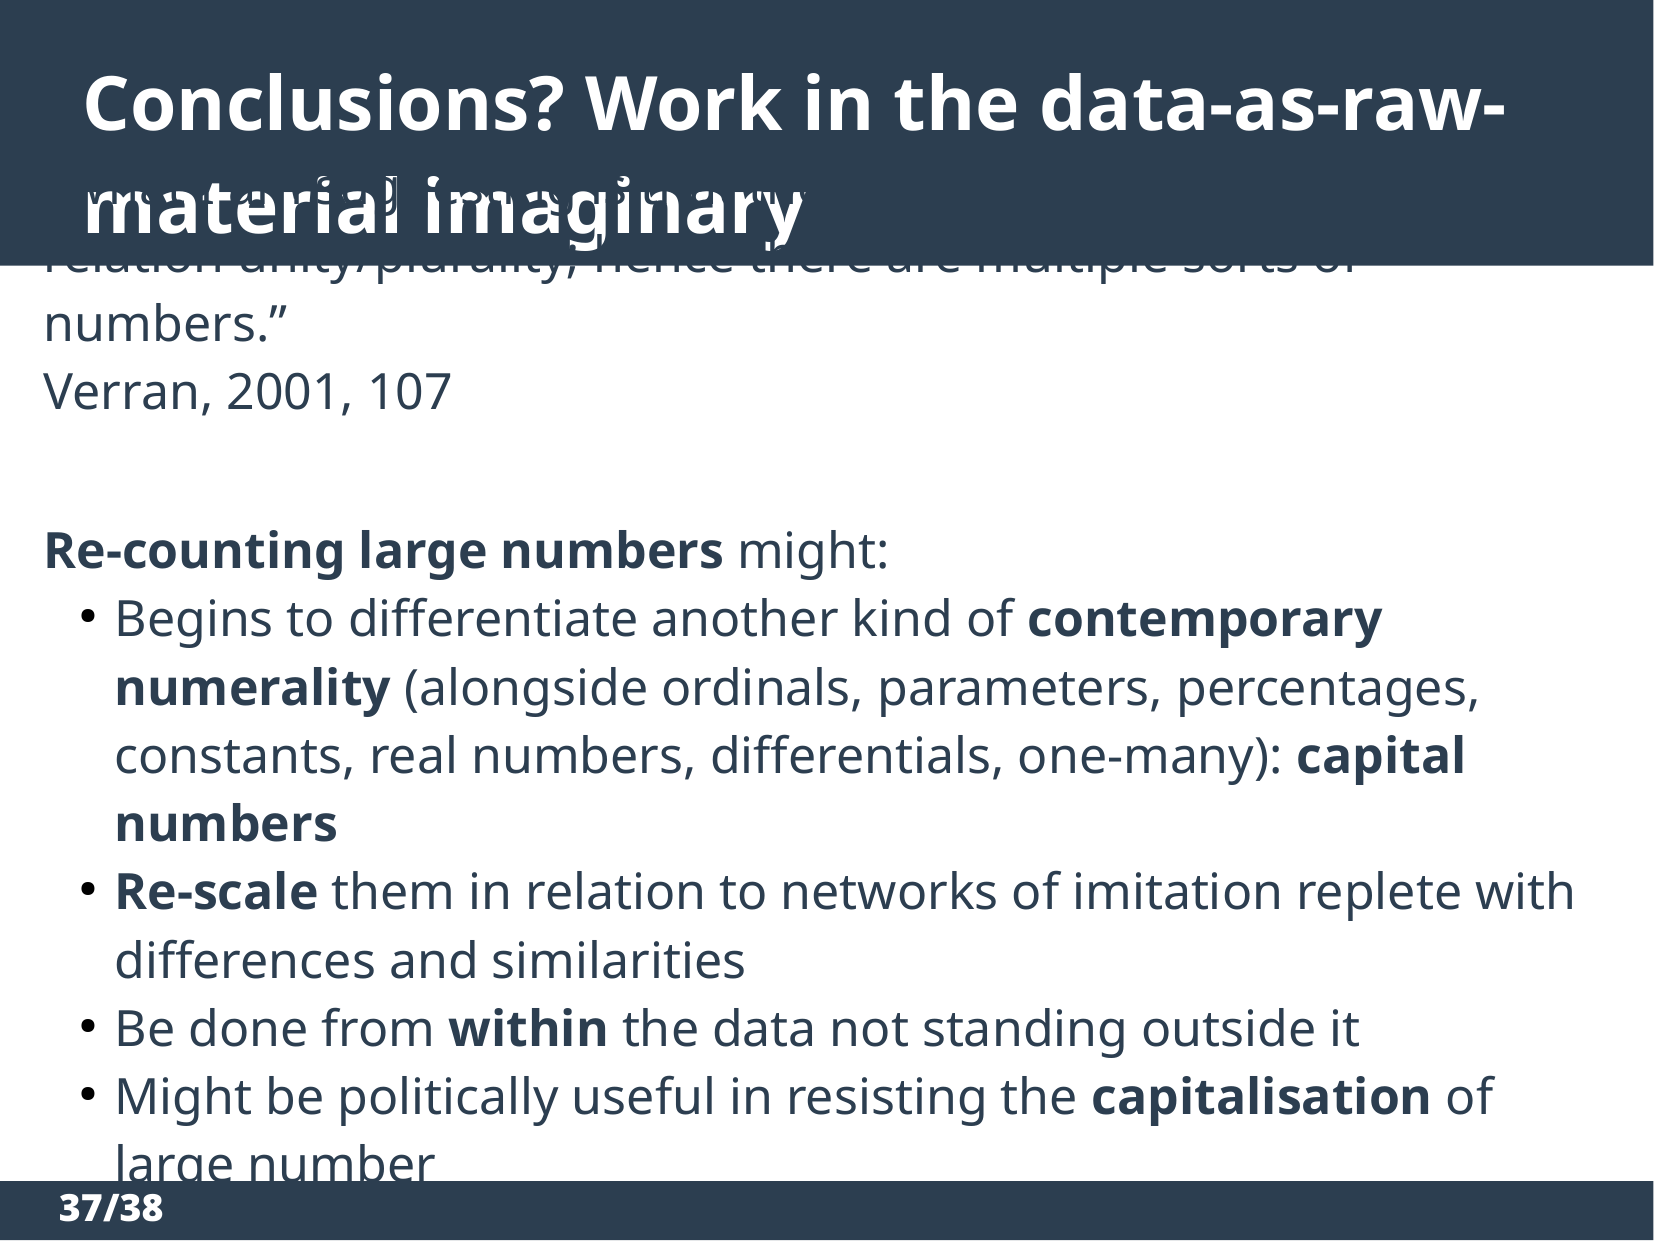

# Conclusions? Work in the data-as-raw-material imaginary
“What I am suggesting is that there are multiple ways to do the relation unity/plurality; hence there are multiple sorts of numbers.”
Verran, 2001, 107
Re-counting large numbers might:
Begins to differentiate another kind of contemporary numerality (alongside ordinals, parameters, percentages, constants, real numbers, differentials, one-many): capital numbers
Re-scale them in relation to networks of imitation replete with differences and similarities
Be done from within the data not standing outside it
Might be politically useful in resisting the capitalisation of large number